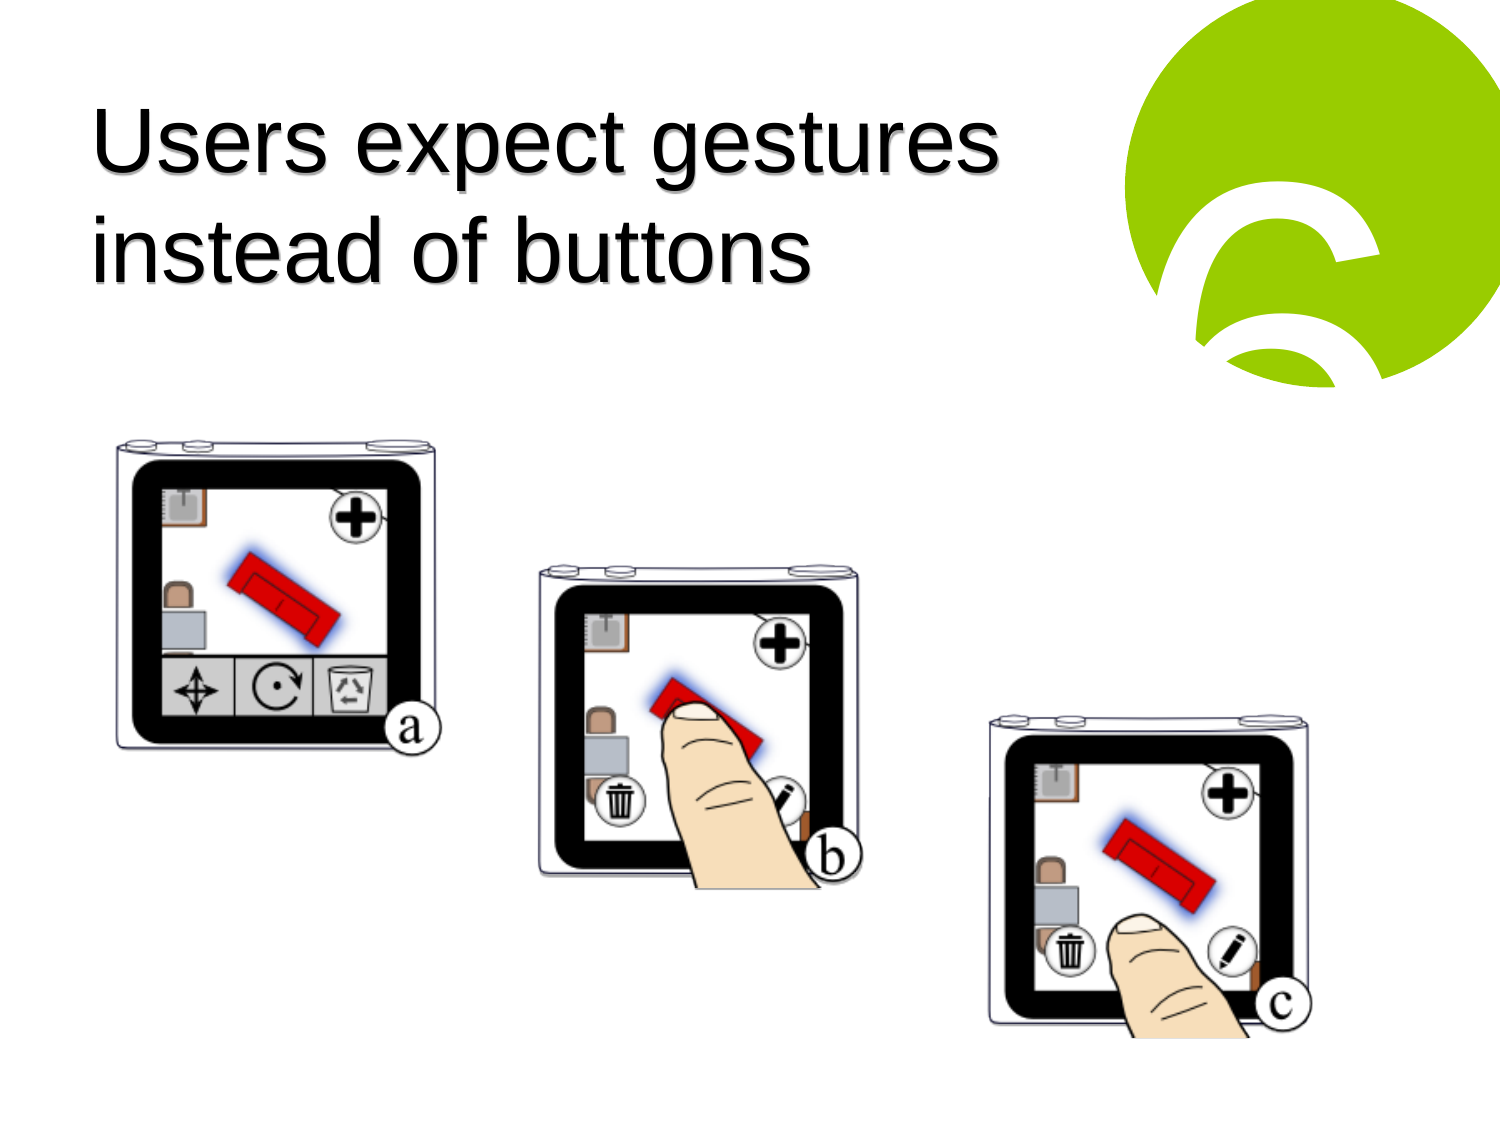

6
# Users expect gestures instead of buttons